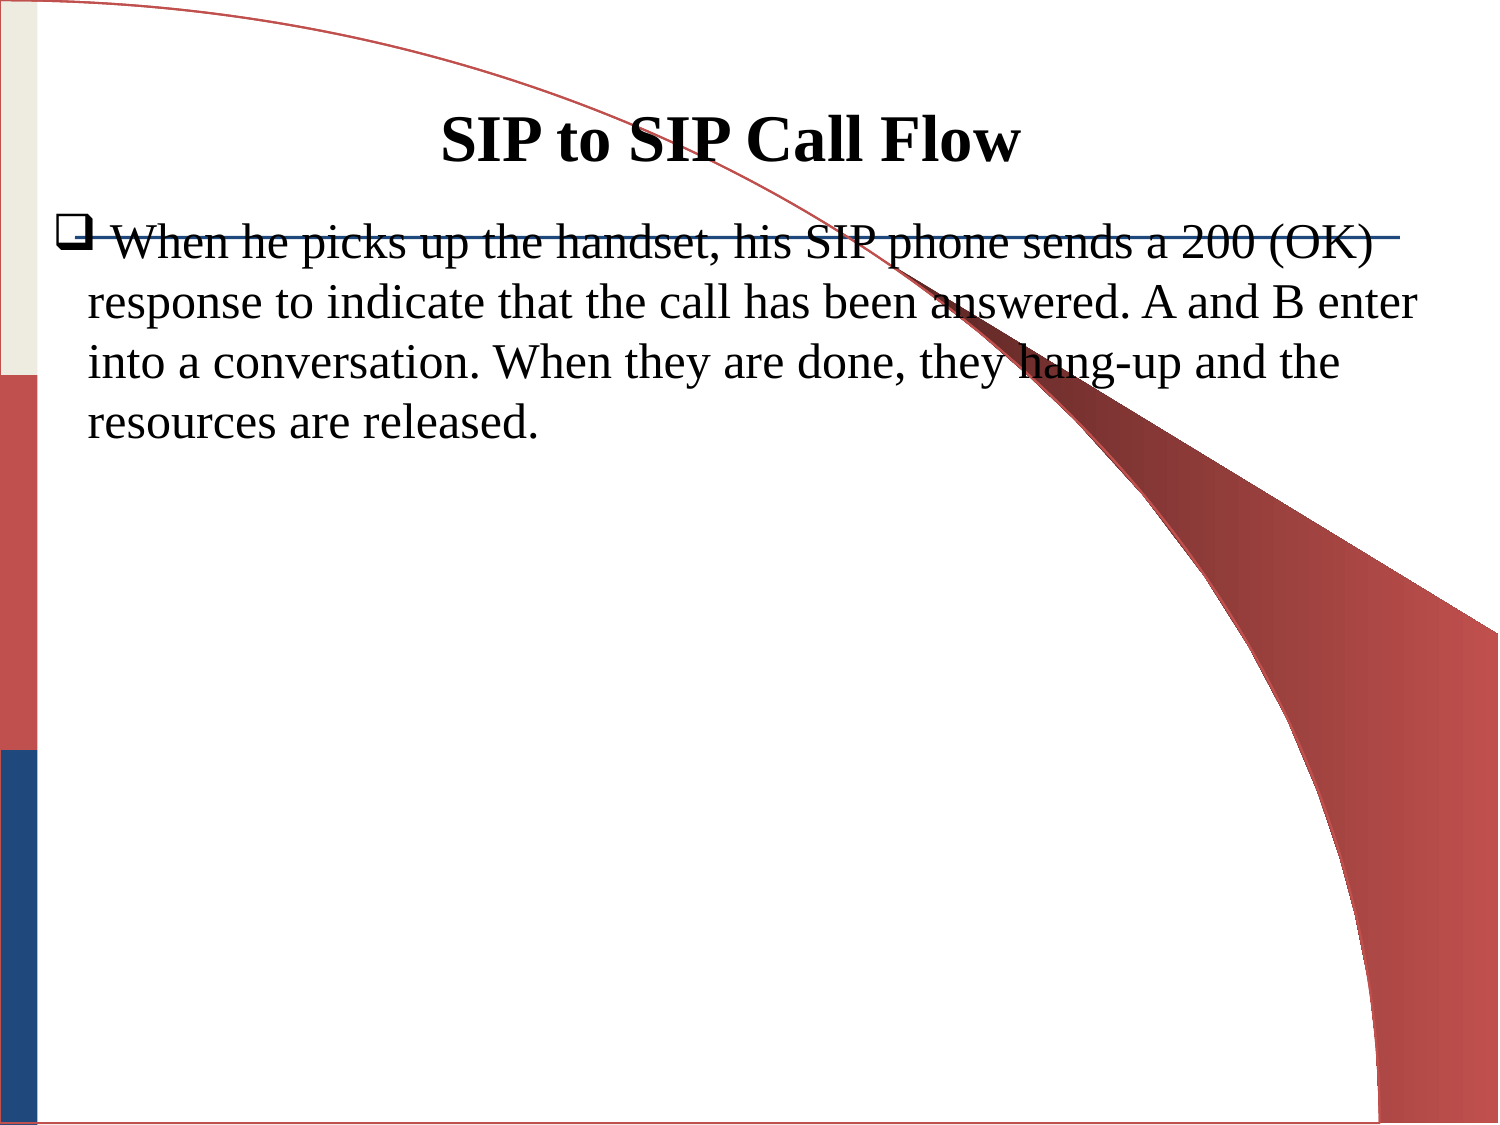

SIP to SIP Call Flow
 When he picks up the handset, his SIP phone sends a 200 (OK) response to indicate that the call has been answered. A and B enter into a conversation. When they are done, they hang-up and the resources are released.